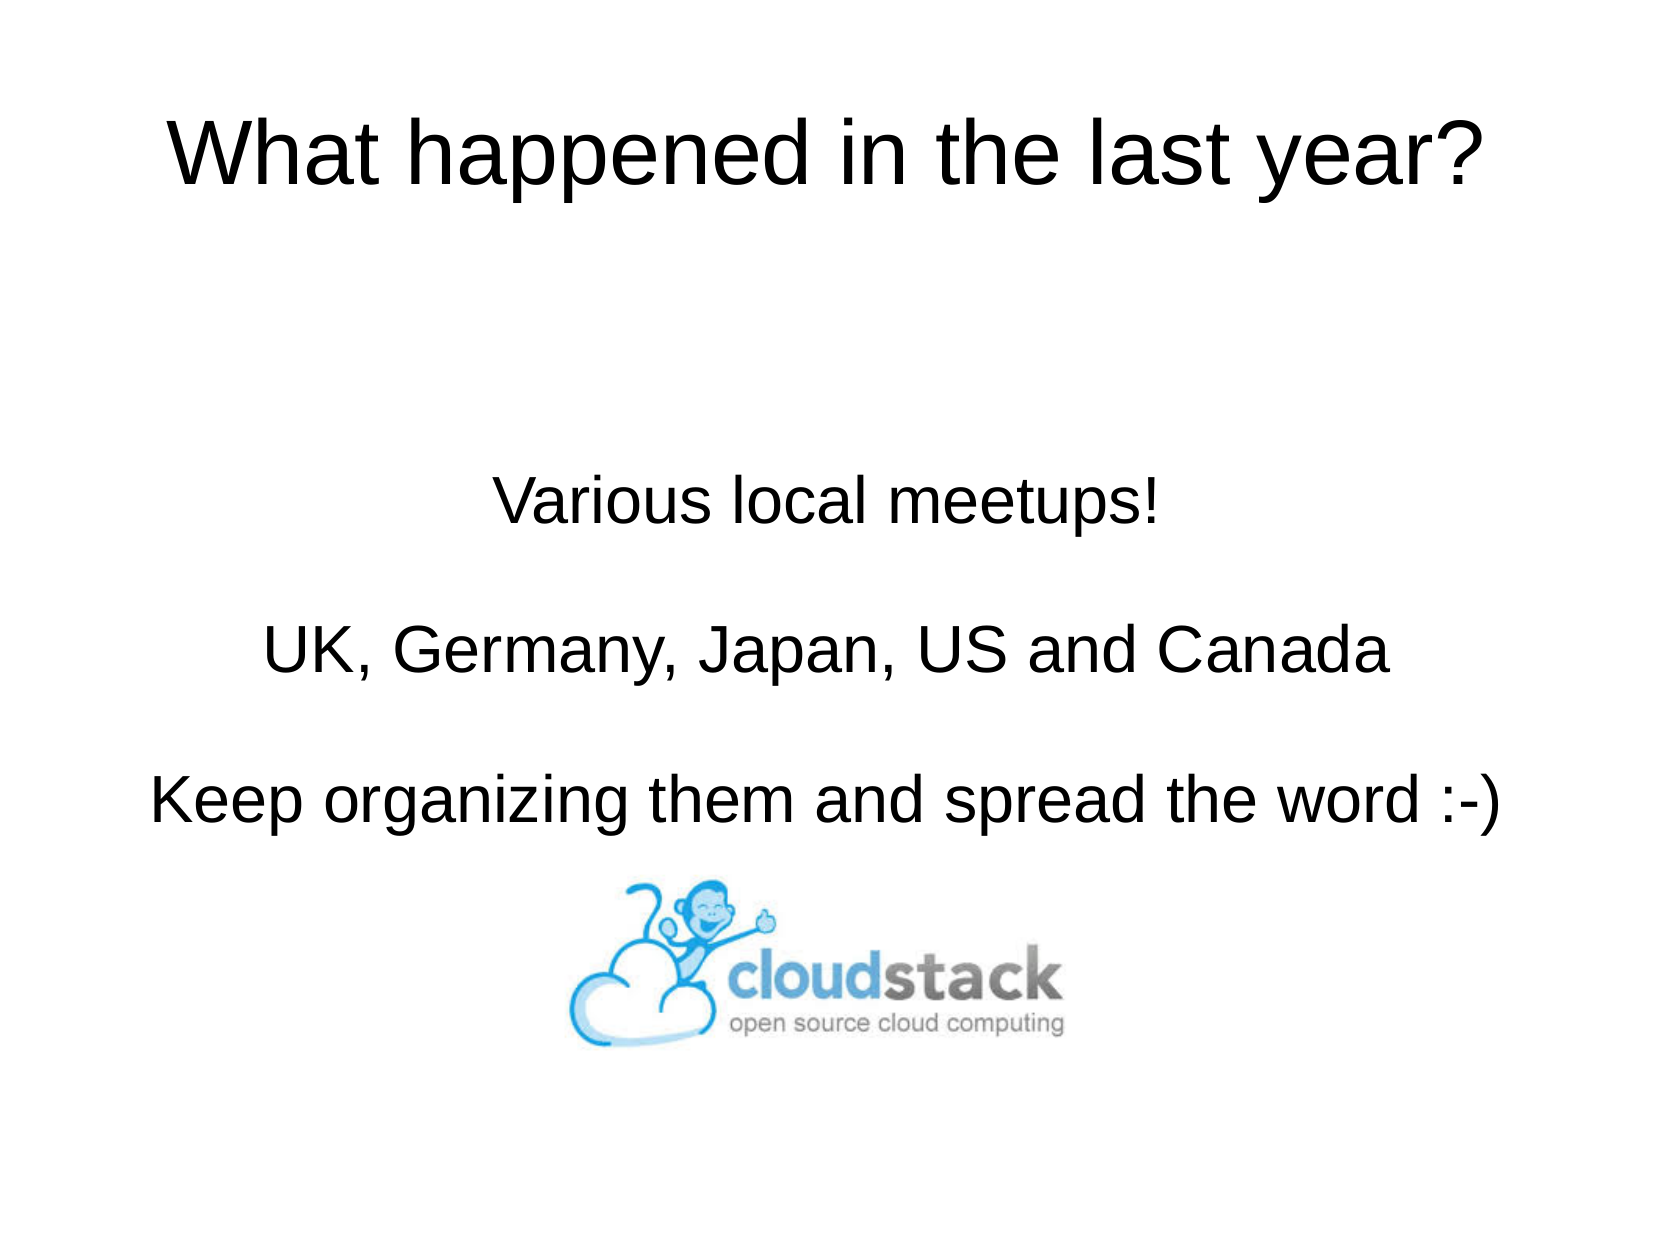

# What happened in the last year?
Various local meetups!
UK, Germany, Japan, US and Canada
Keep organizing them and spread the word :-)